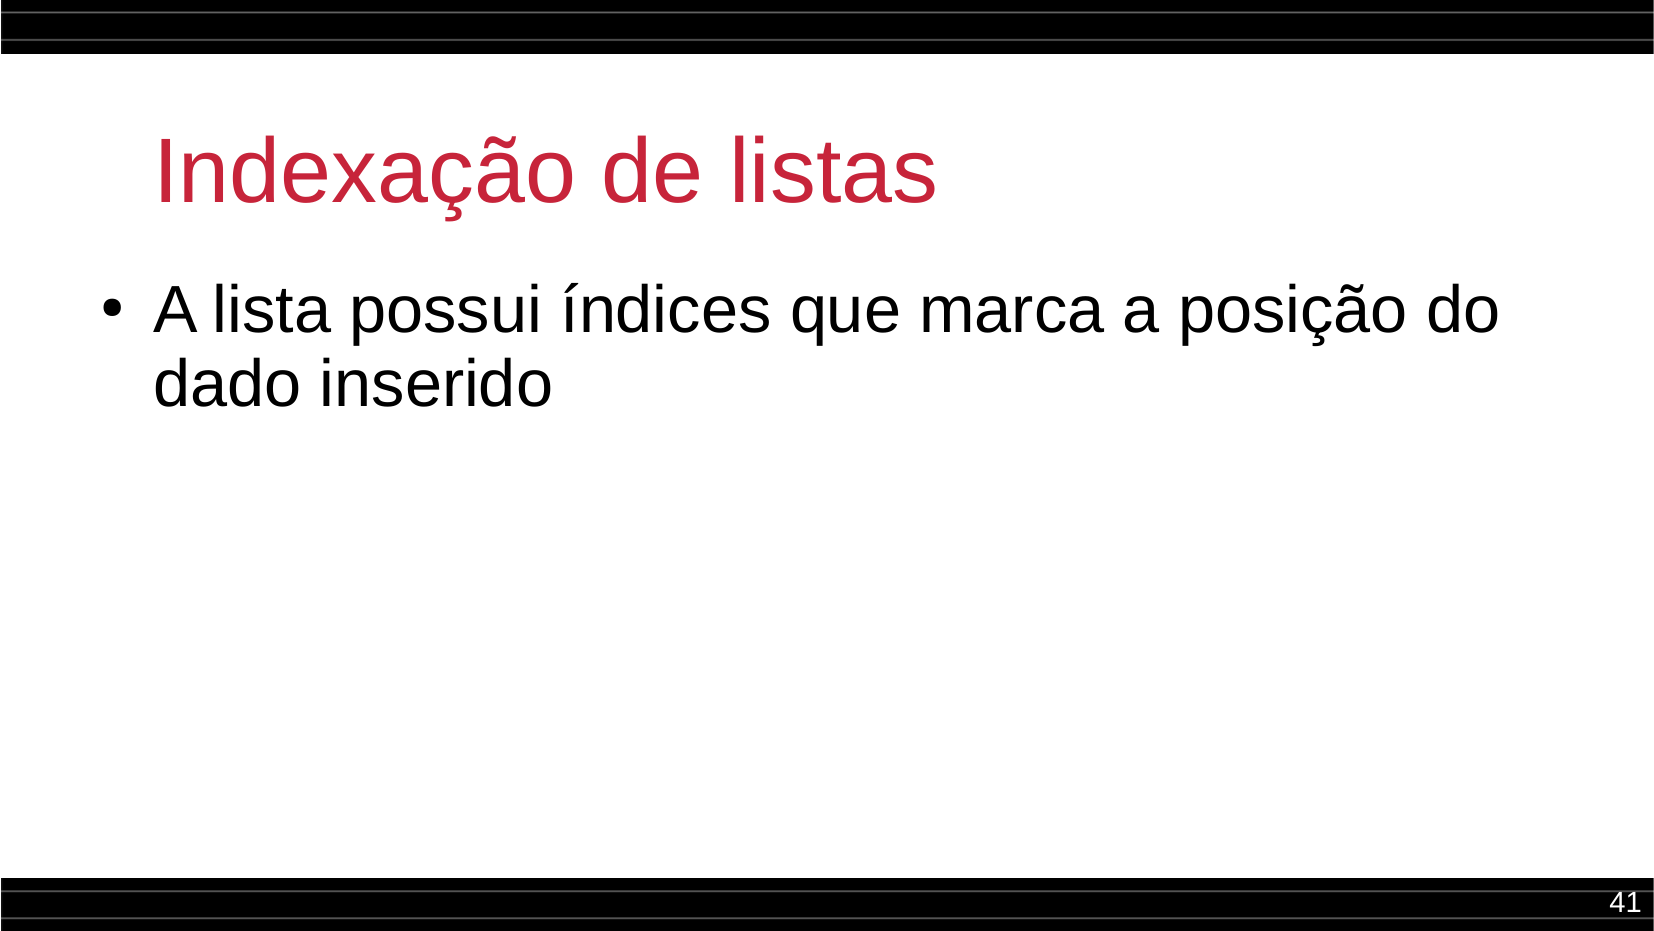

# Indexação de listas
A lista possui índices que marca a posição do dado inserido